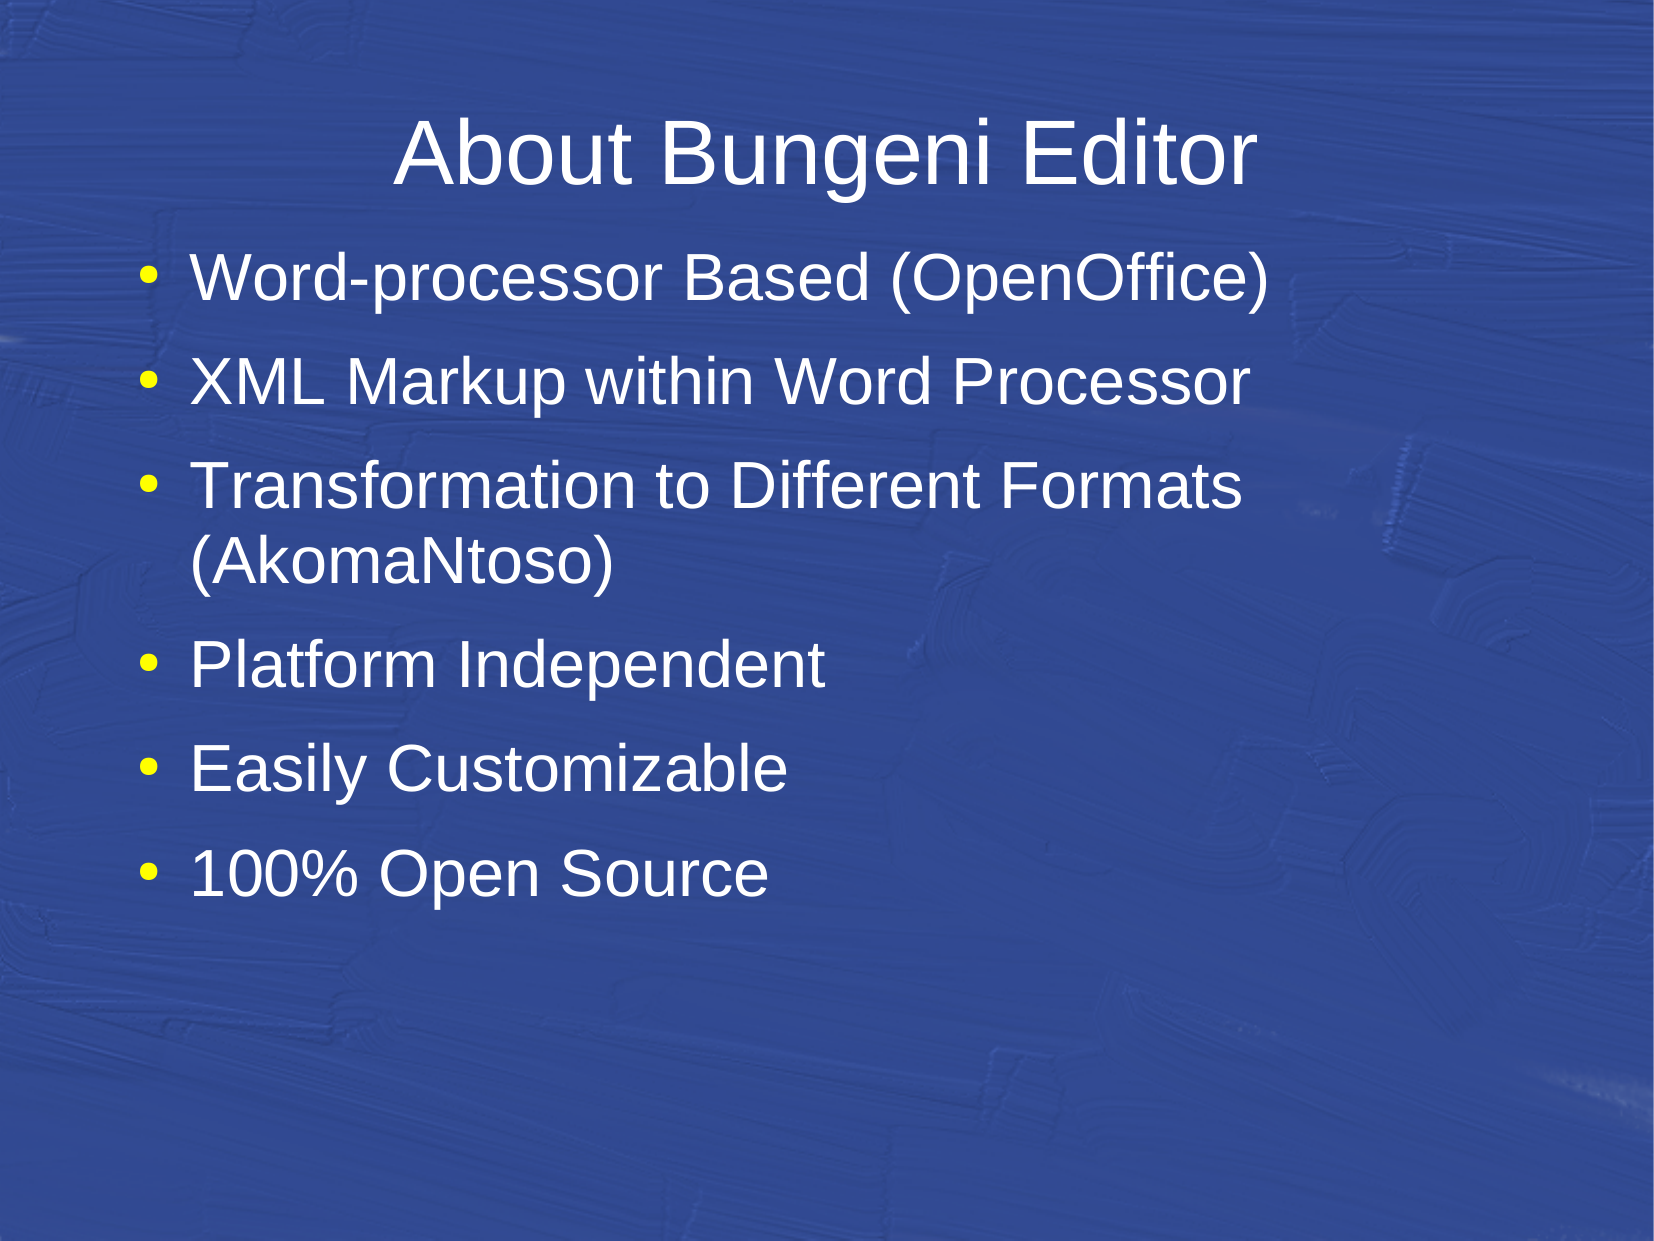

# About Bungeni Editor
Word-processor Based (OpenOffice)
XML Markup within Word Processor
Transformation to Different Formats (AkomaNtoso)
Platform Independent
Easily Customizable
100% Open Source